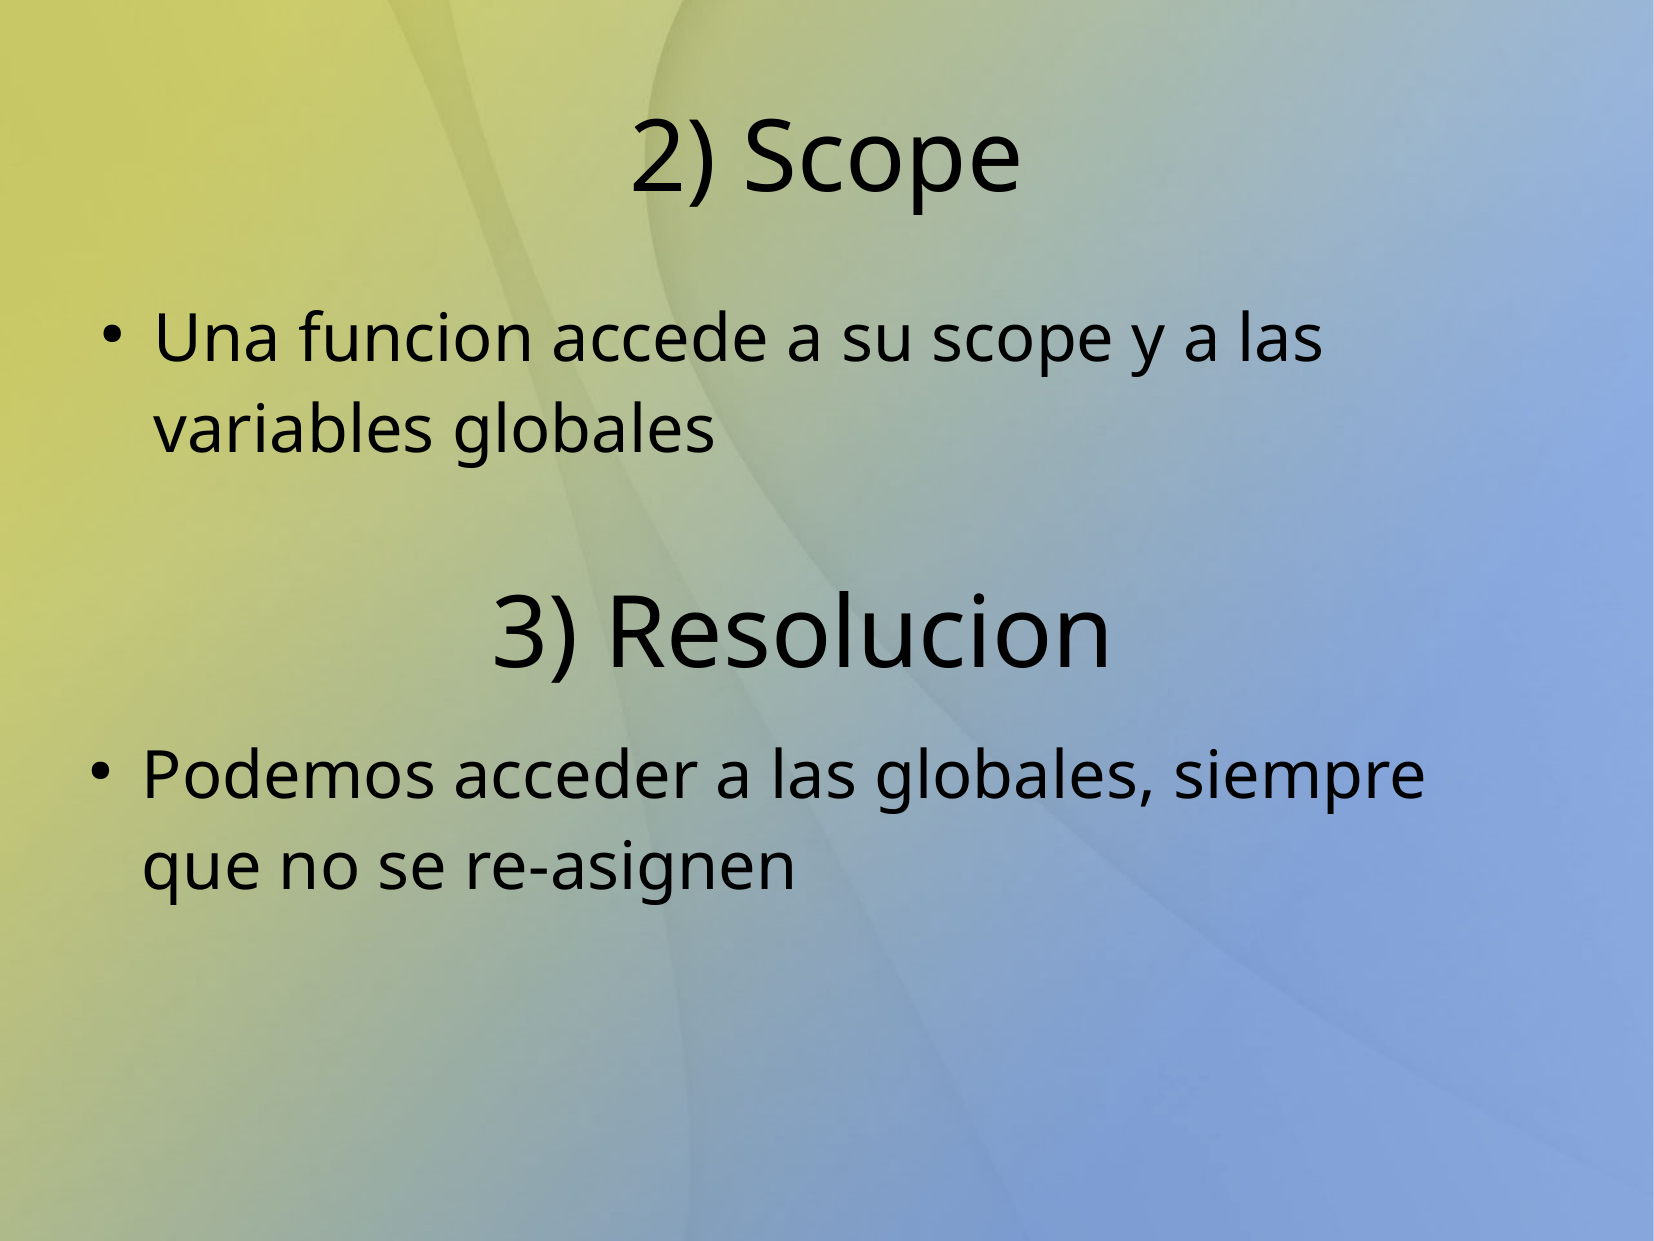

# 2) Scope
Una funcion accede a su scope y a las variables globales
3) Resolucion
Podemos acceder a las globales, siempre que no se re-asignen